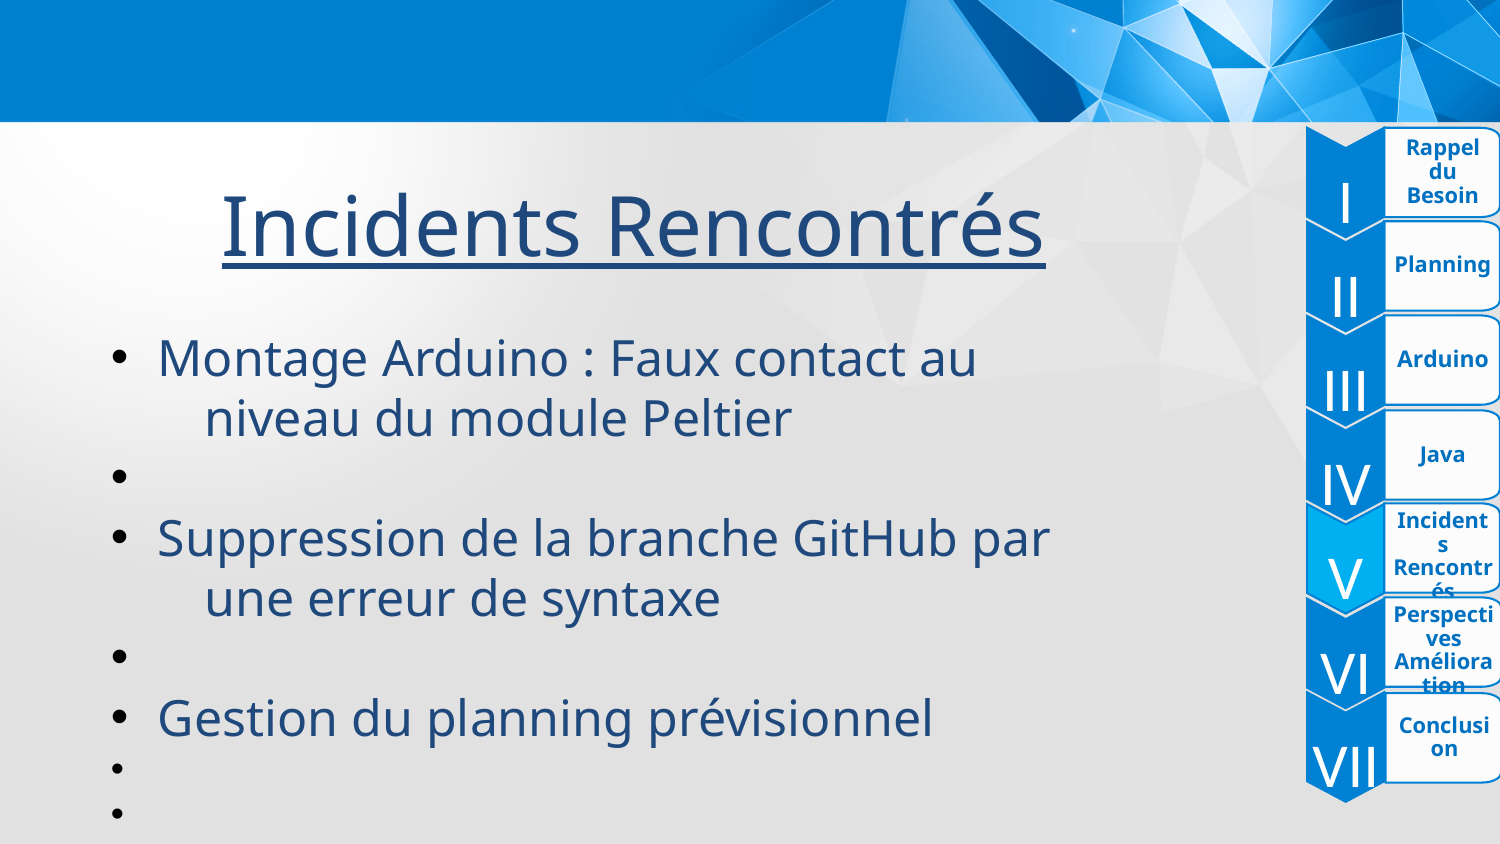

I
Rappel du Besoin
Incidents Rencontrés
Planning
II
Arduino
III
Montage Arduino : Faux contact au niveau du module Peltier
Suppression de la branche GitHub par une erreur de syntaxe
Gestion du planning prévisionnel
IV
Java
Incidents Rencontrés
V
Perspectives Amélioration
VI
VII
Conclusion